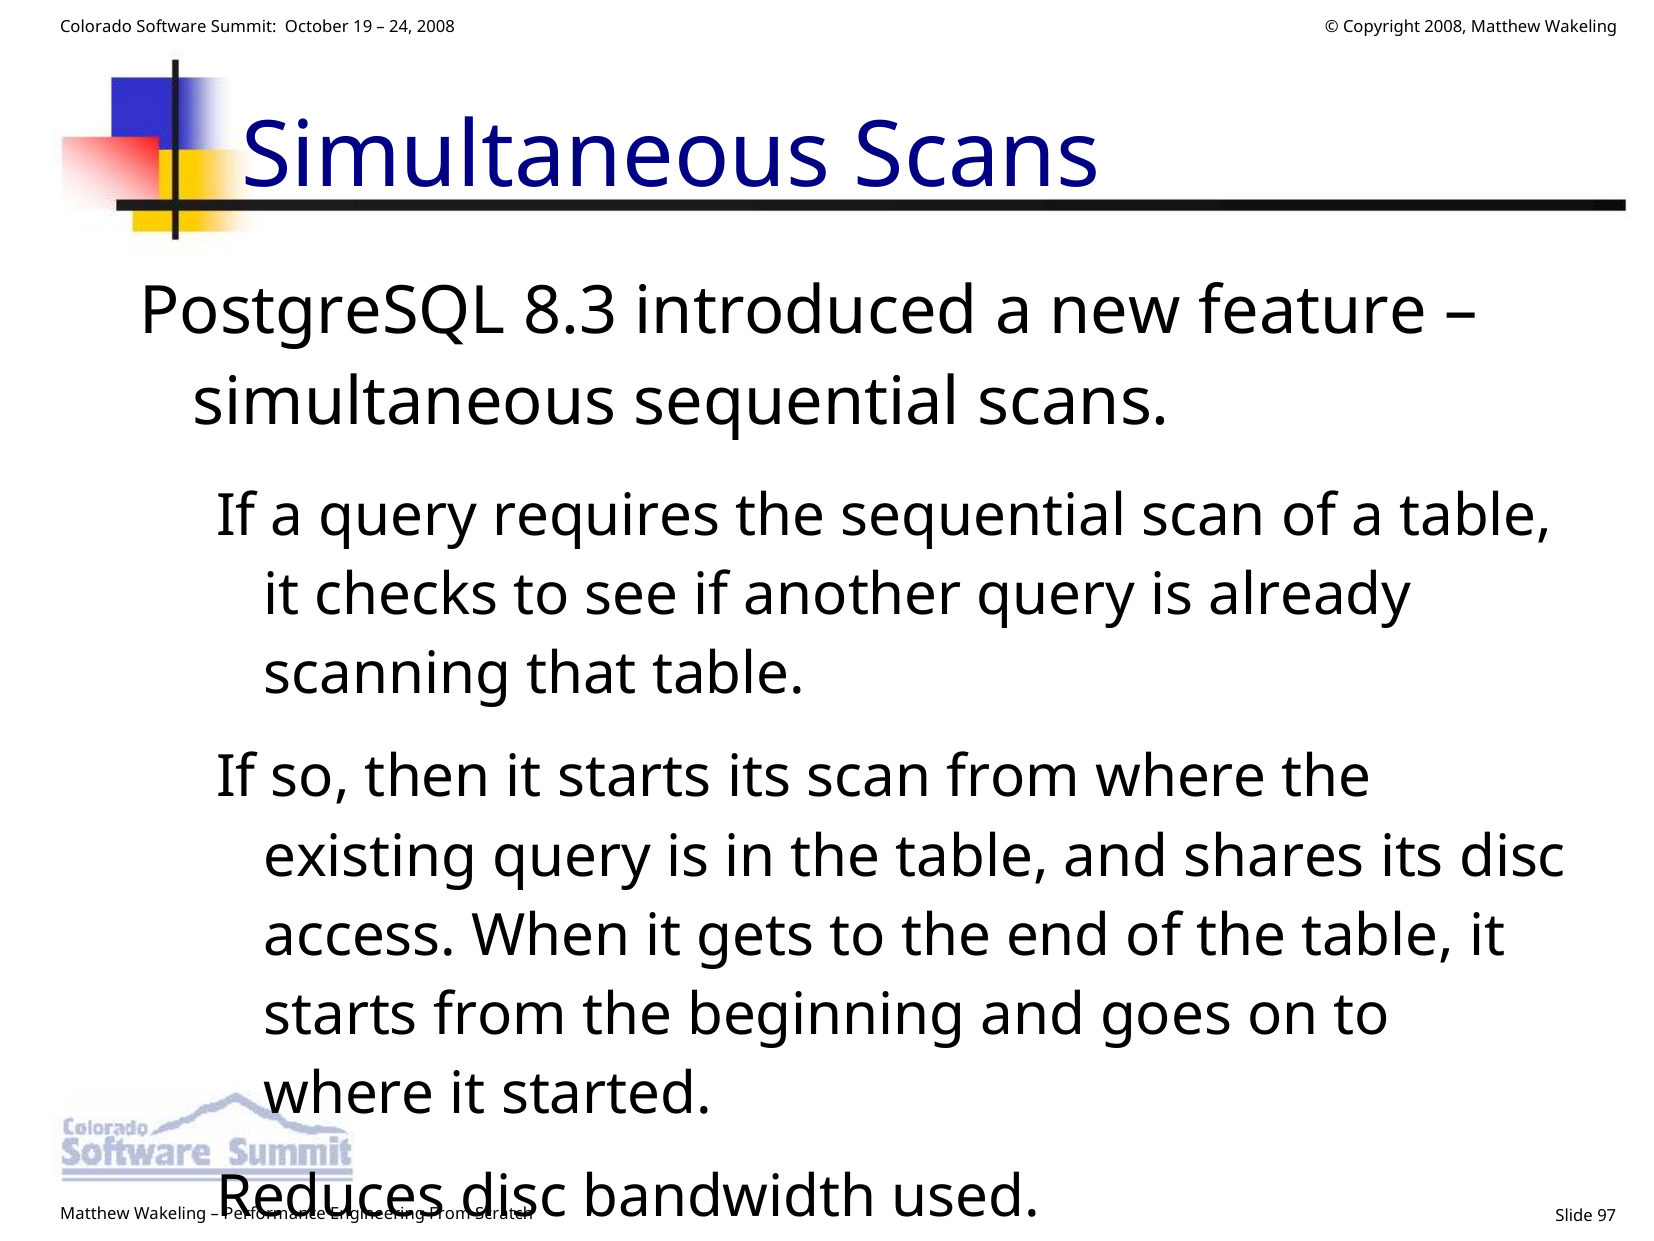

# Simultaneous Scans
PostgreSQL 8.3 introduced a new feature – simultaneous sequential scans.
If a query requires the sequential scan of a table, it checks to see if another query is already scanning that table.
If so, then it starts its scan from where the existing query is in the table, and shares its disc access. When it gets to the end of the table, it starts from the beginning and goes on to where it started.
Reduces disc bandwidth used.